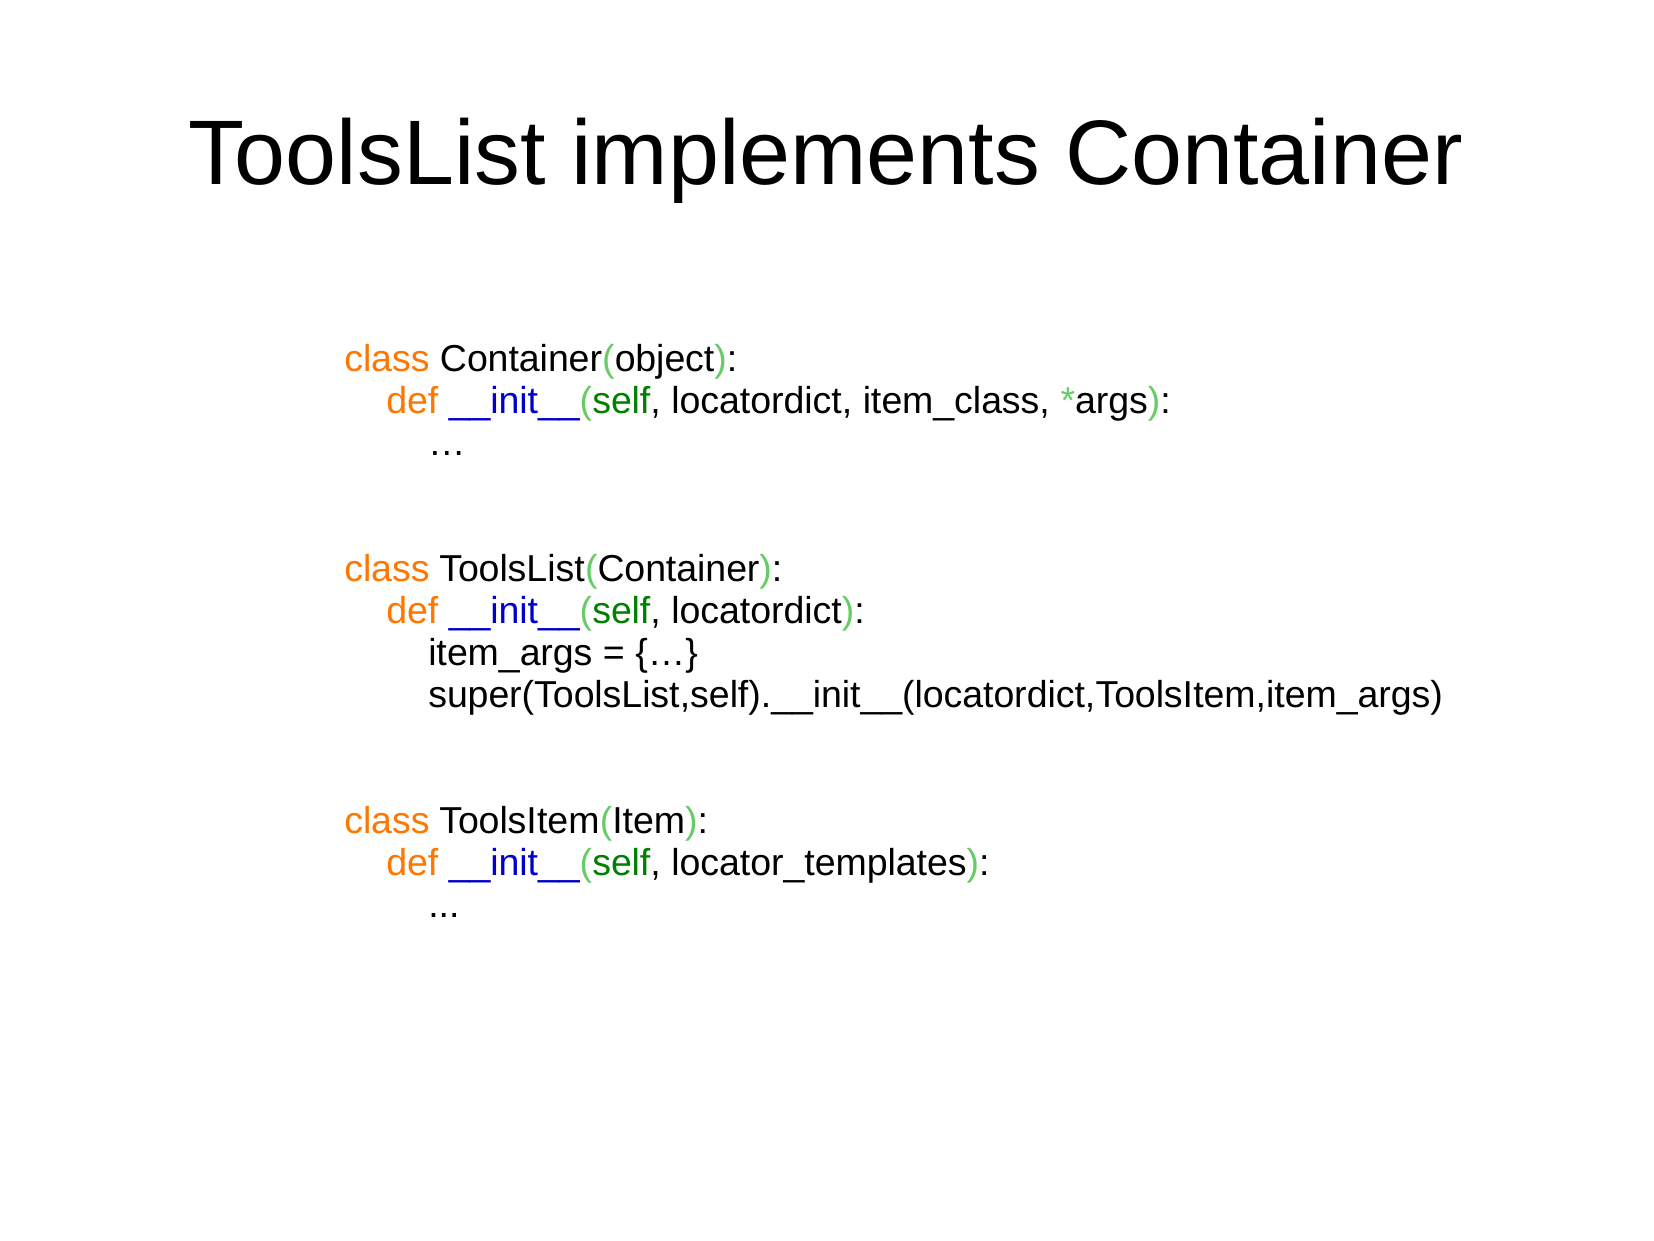

# ToolsList implements Container
class Container(object):
 def __init__(self, locatordict, item_class, *args):
 …
class ToolsList(Container):
 def __init__(self, locatordict):
 item_args = {…}
 super(ToolsList,self).__init__(locatordict,ToolsItem,item_args)
class ToolsItem(Item):
 def __init__(self, locator_templates):
 ...